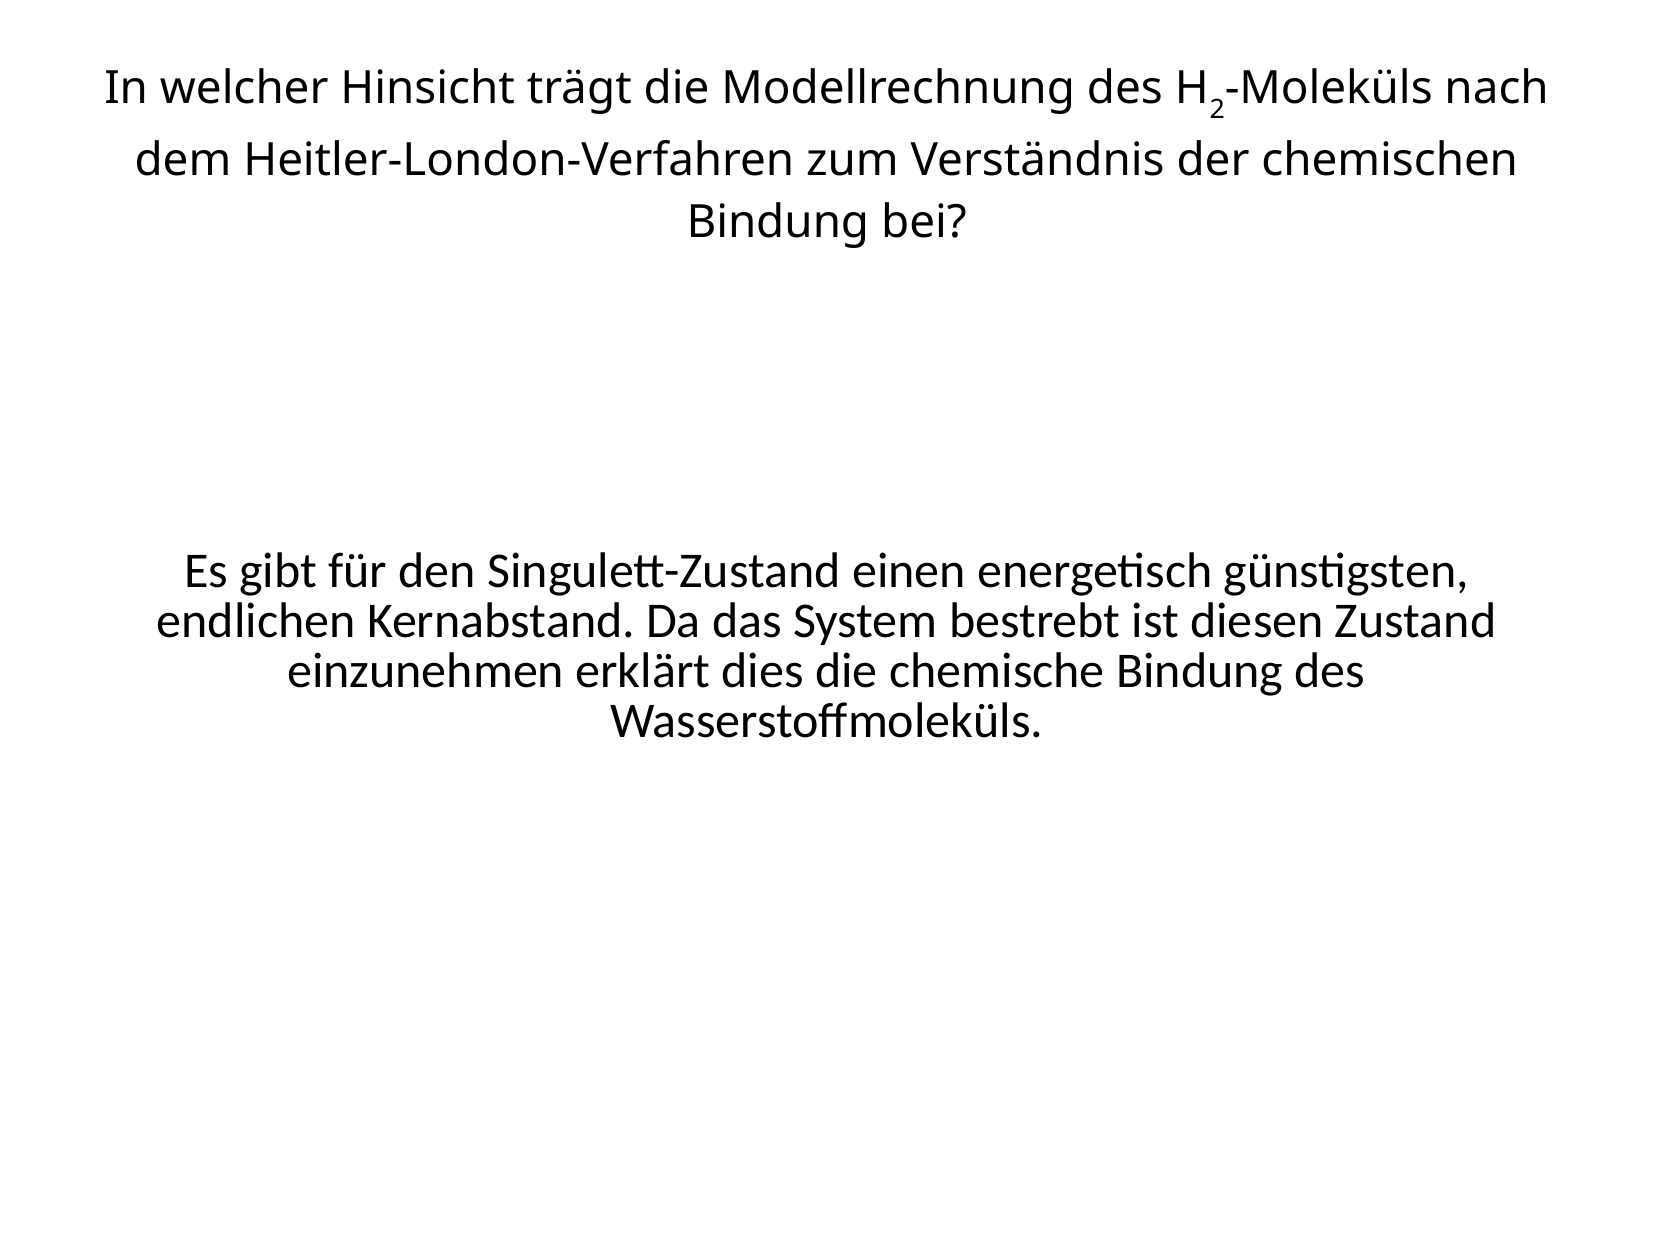

# In welcher Hinsicht trägt die Modellrechnung des H2-Moleküls nach dem Heitler-London-Verfahren zum Verständnis der chemischen Bindung bei?
Es gibt für den Singulett-Zustand einen energetisch günstigsten, endlichen Kernabstand. Da das System bestrebt ist diesen Zustand einzunehmen erklärt dies die chemische Bindung des Wasserstoffmoleküls.